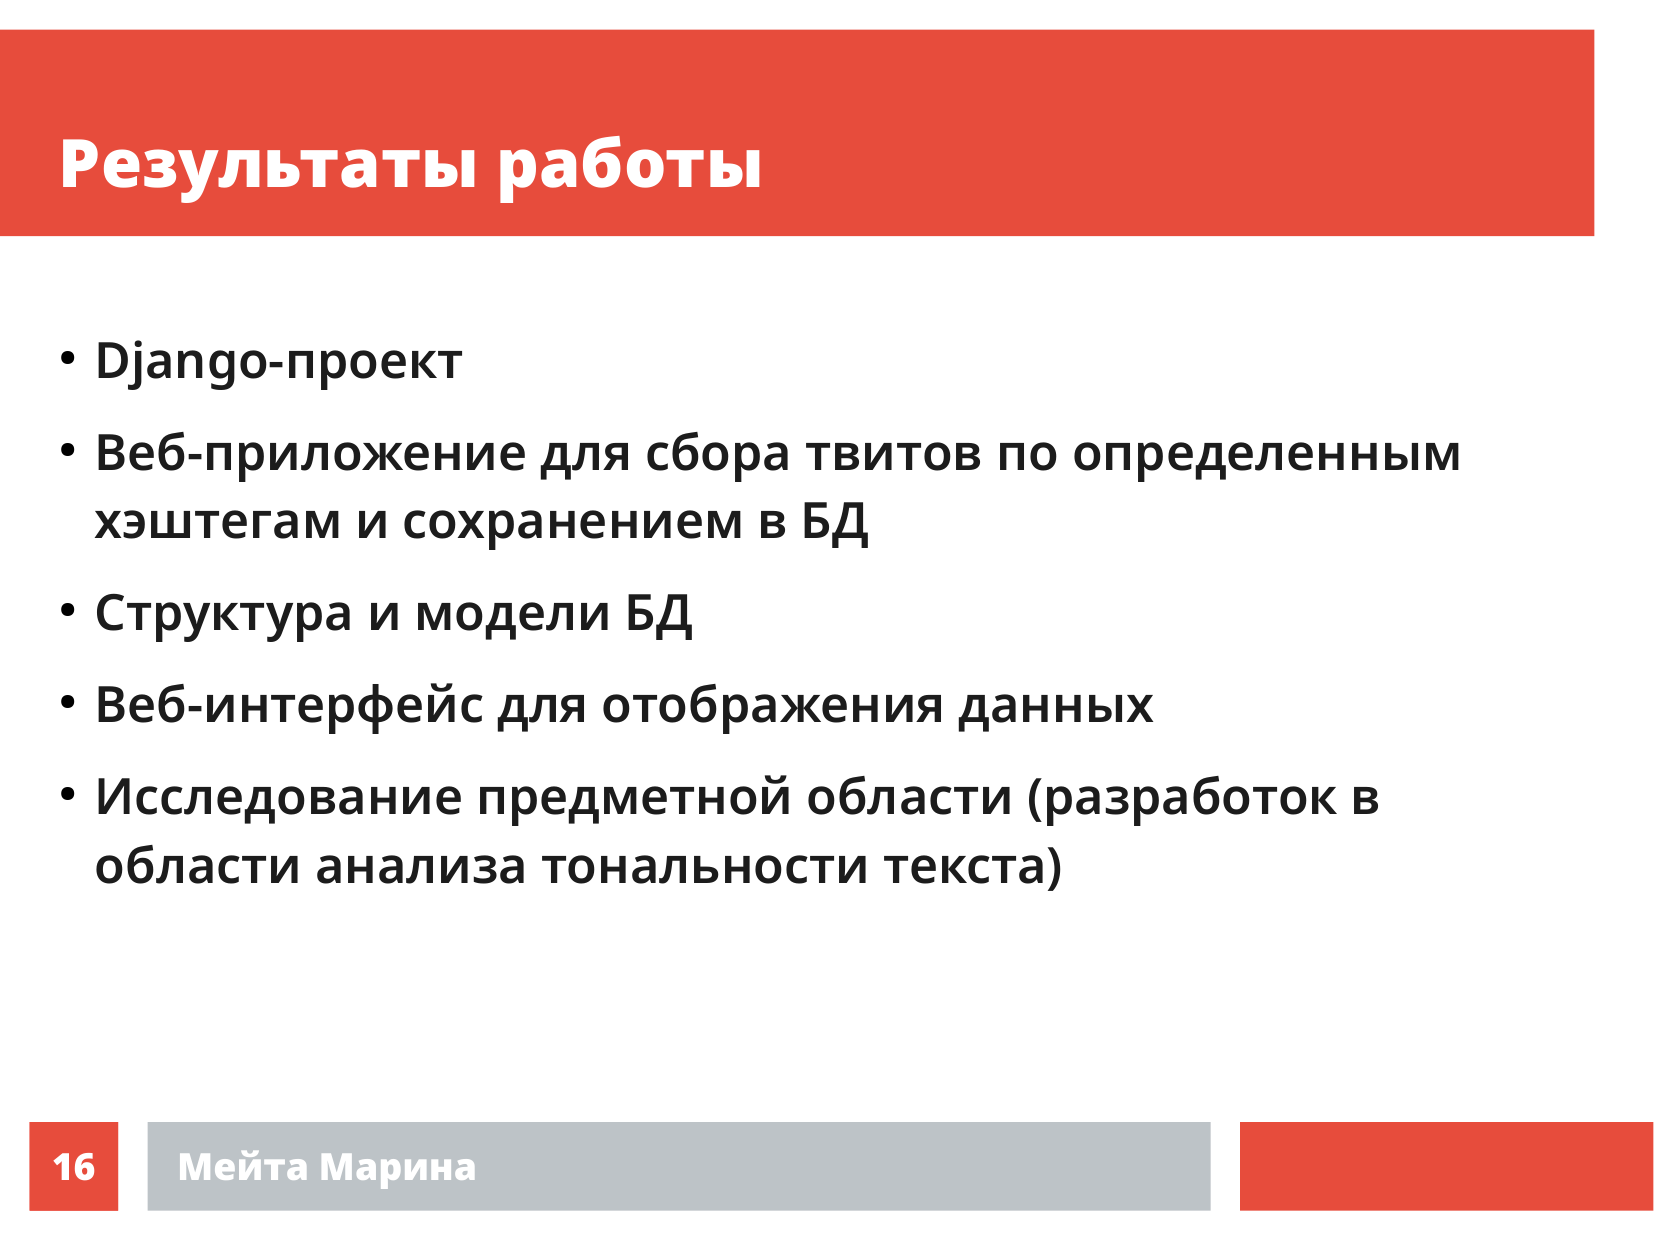

# Результаты работы
Django-проект
Веб-приложение для сбора твитов по определенным хэштегам и сохранением в БД
Структура и модели БД
Веб-интерфейс для отображения данных
Исследование предметной области (разработок в области анализа тональности текста)
16
Мейта Марина